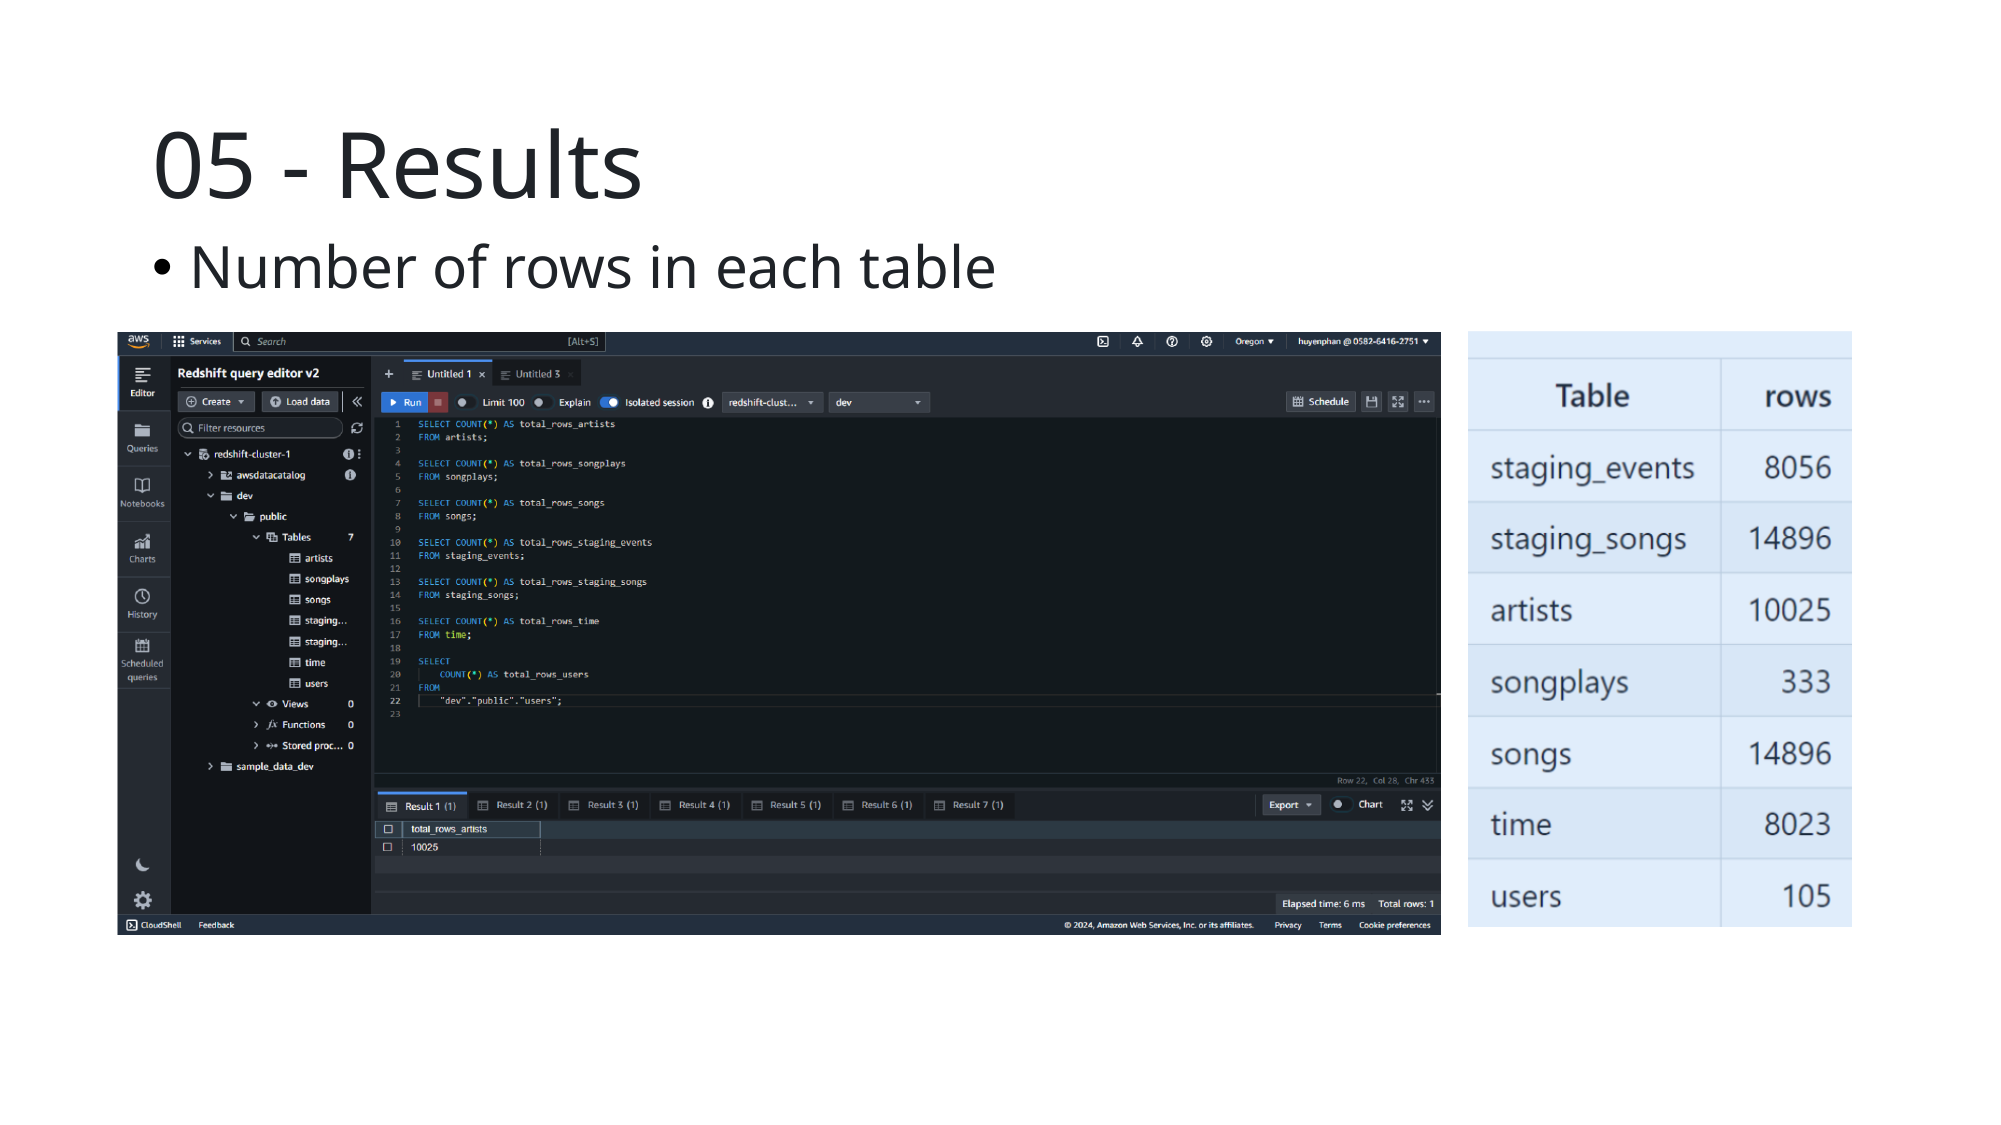

1
# 05 - Results
Number of rows in each table